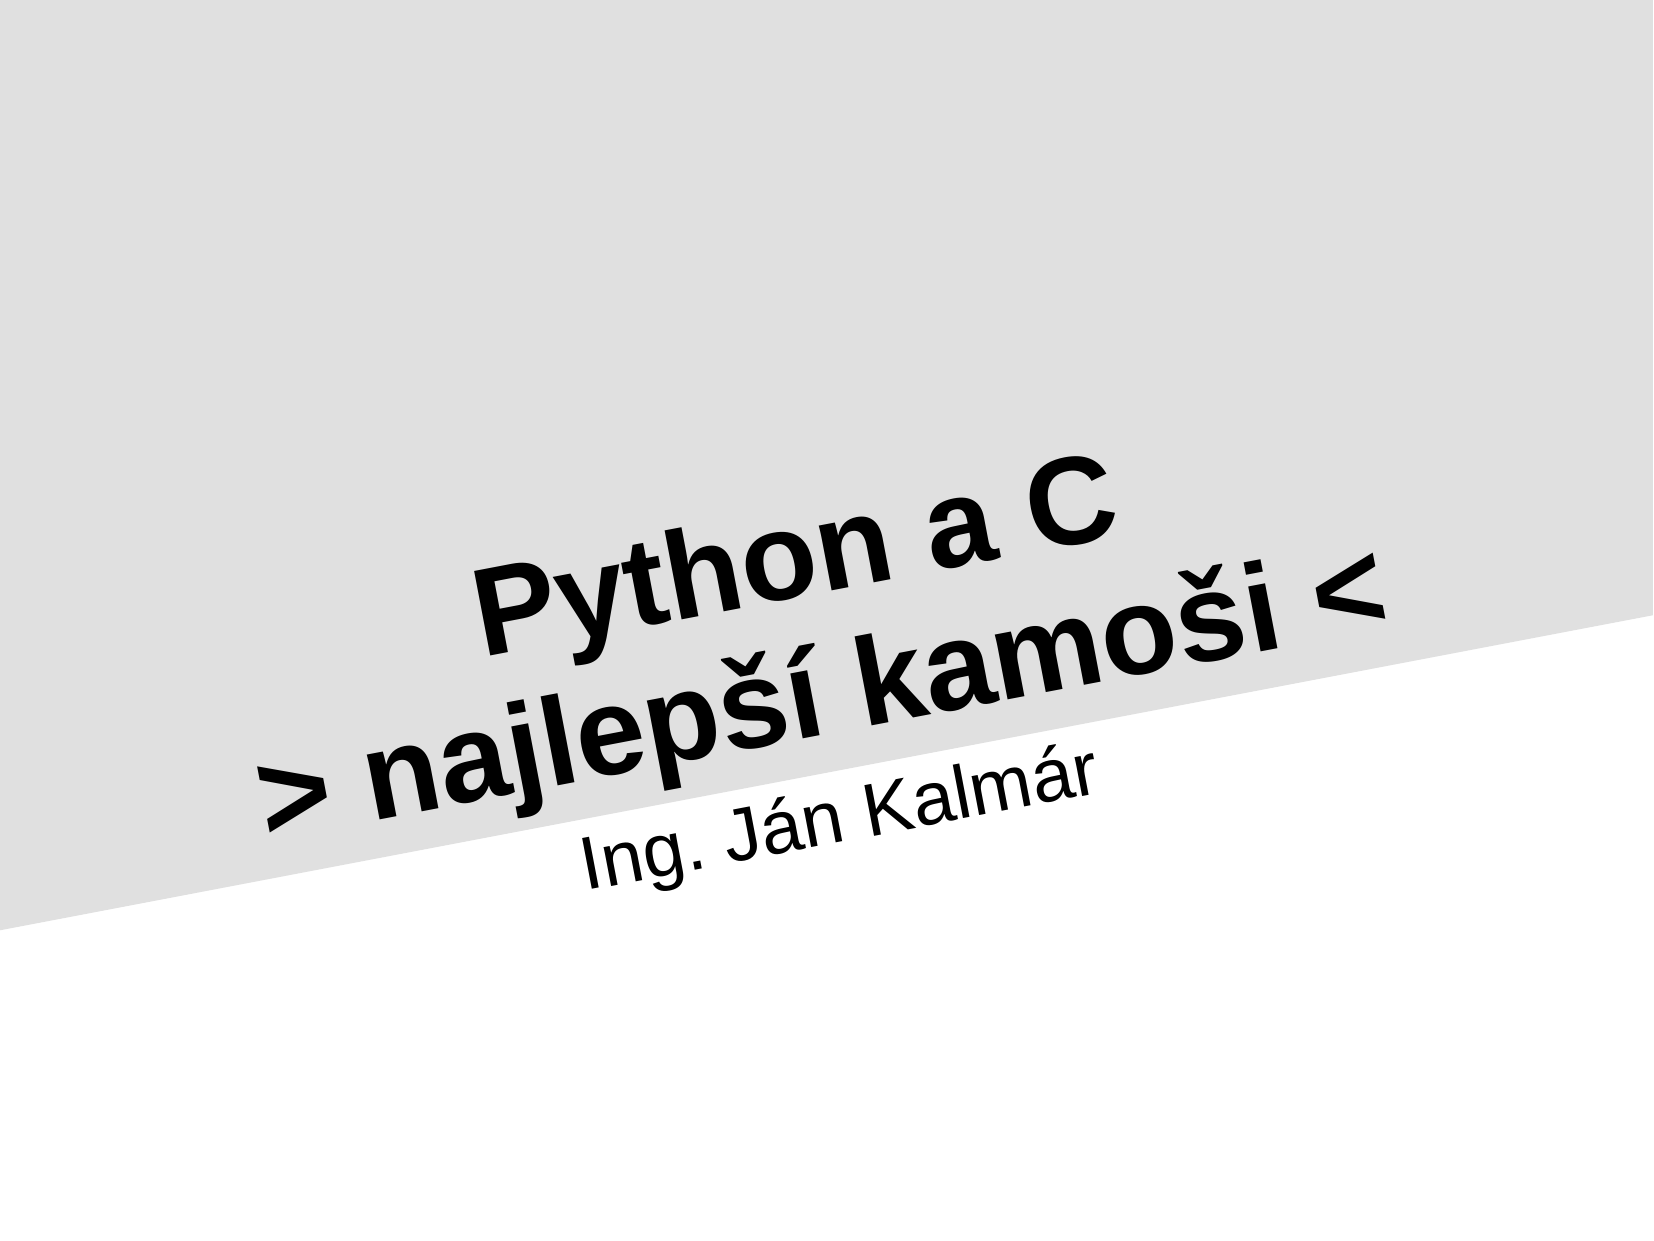

# Python a C > najlepší kamoši <
Ing. Ján Kalmár